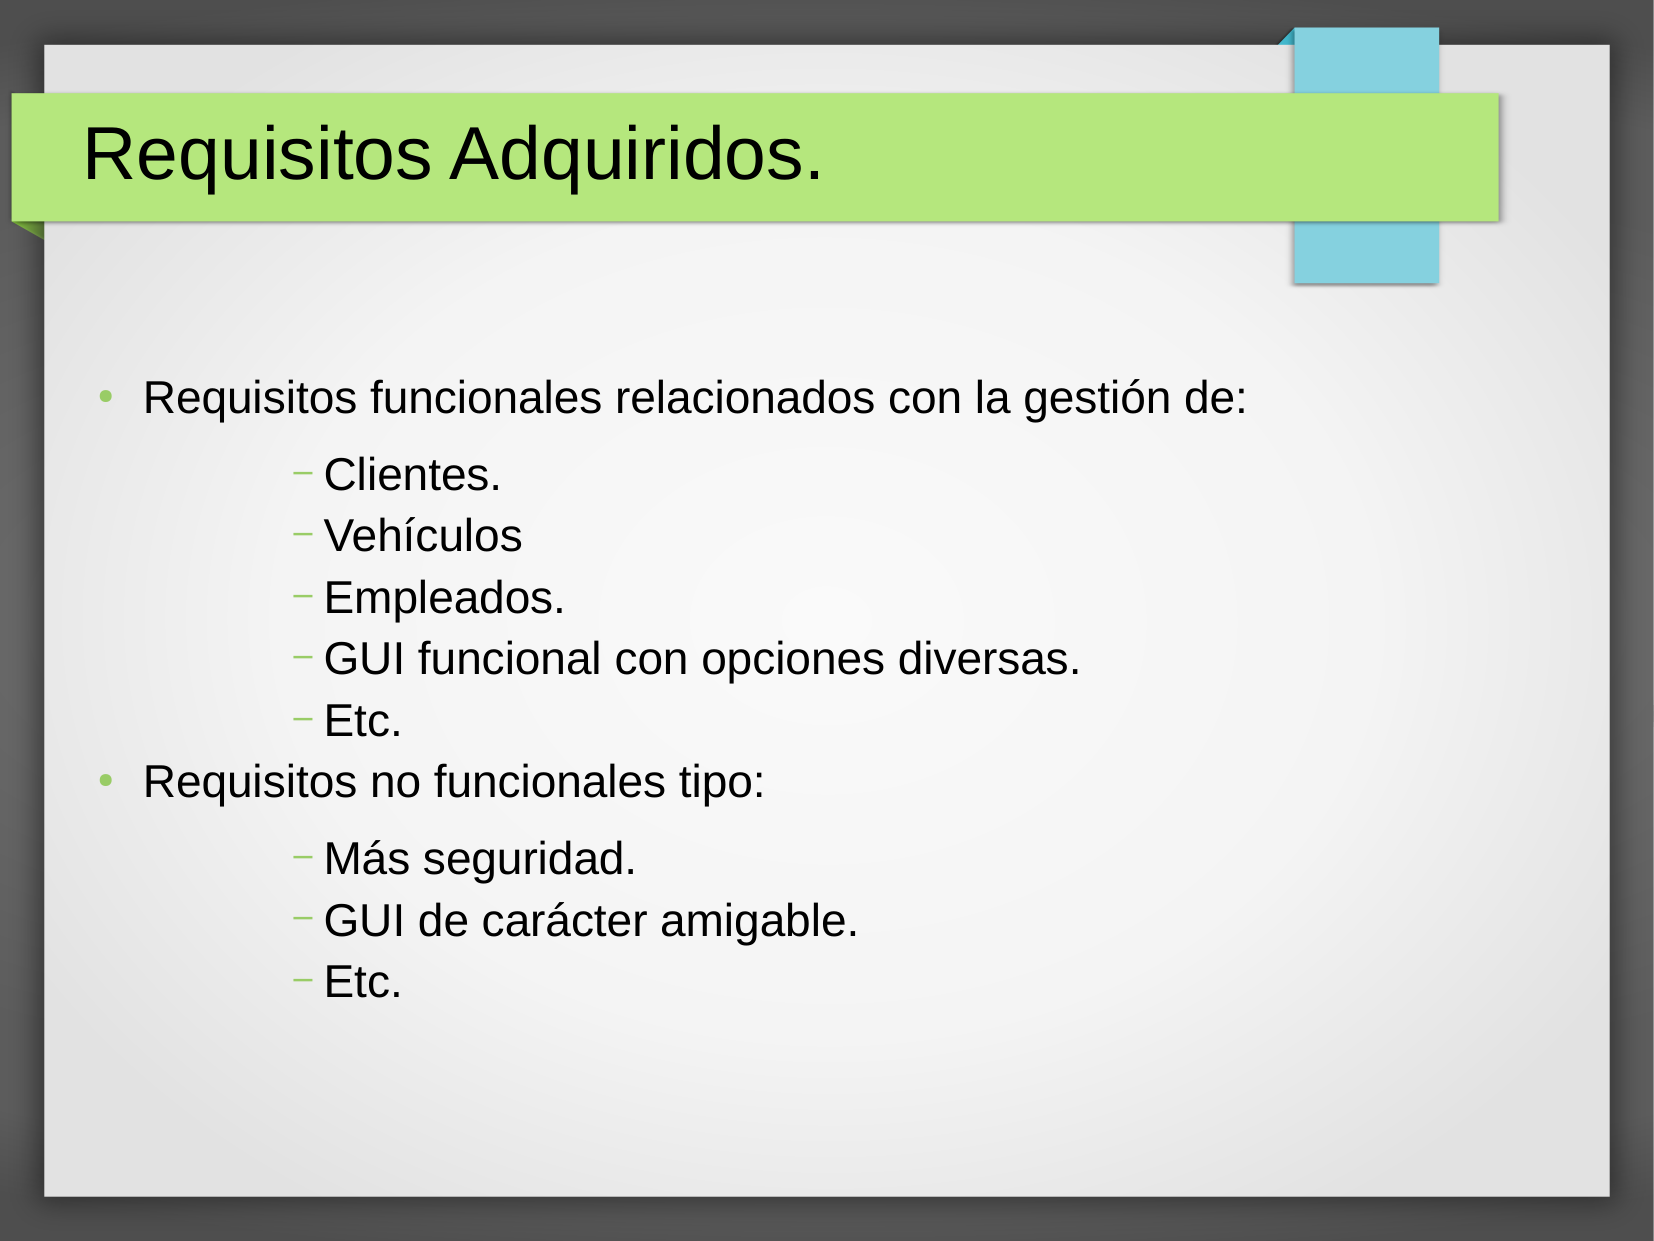

# Requisitos Adquiridos.
Requisitos funcionales relacionados con la gestión de:
Clientes.
Vehículos
Empleados.
GUI funcional con opciones diversas.
Etc.
Requisitos no funcionales tipo:
Más seguridad.
GUI de carácter amigable.
Etc.